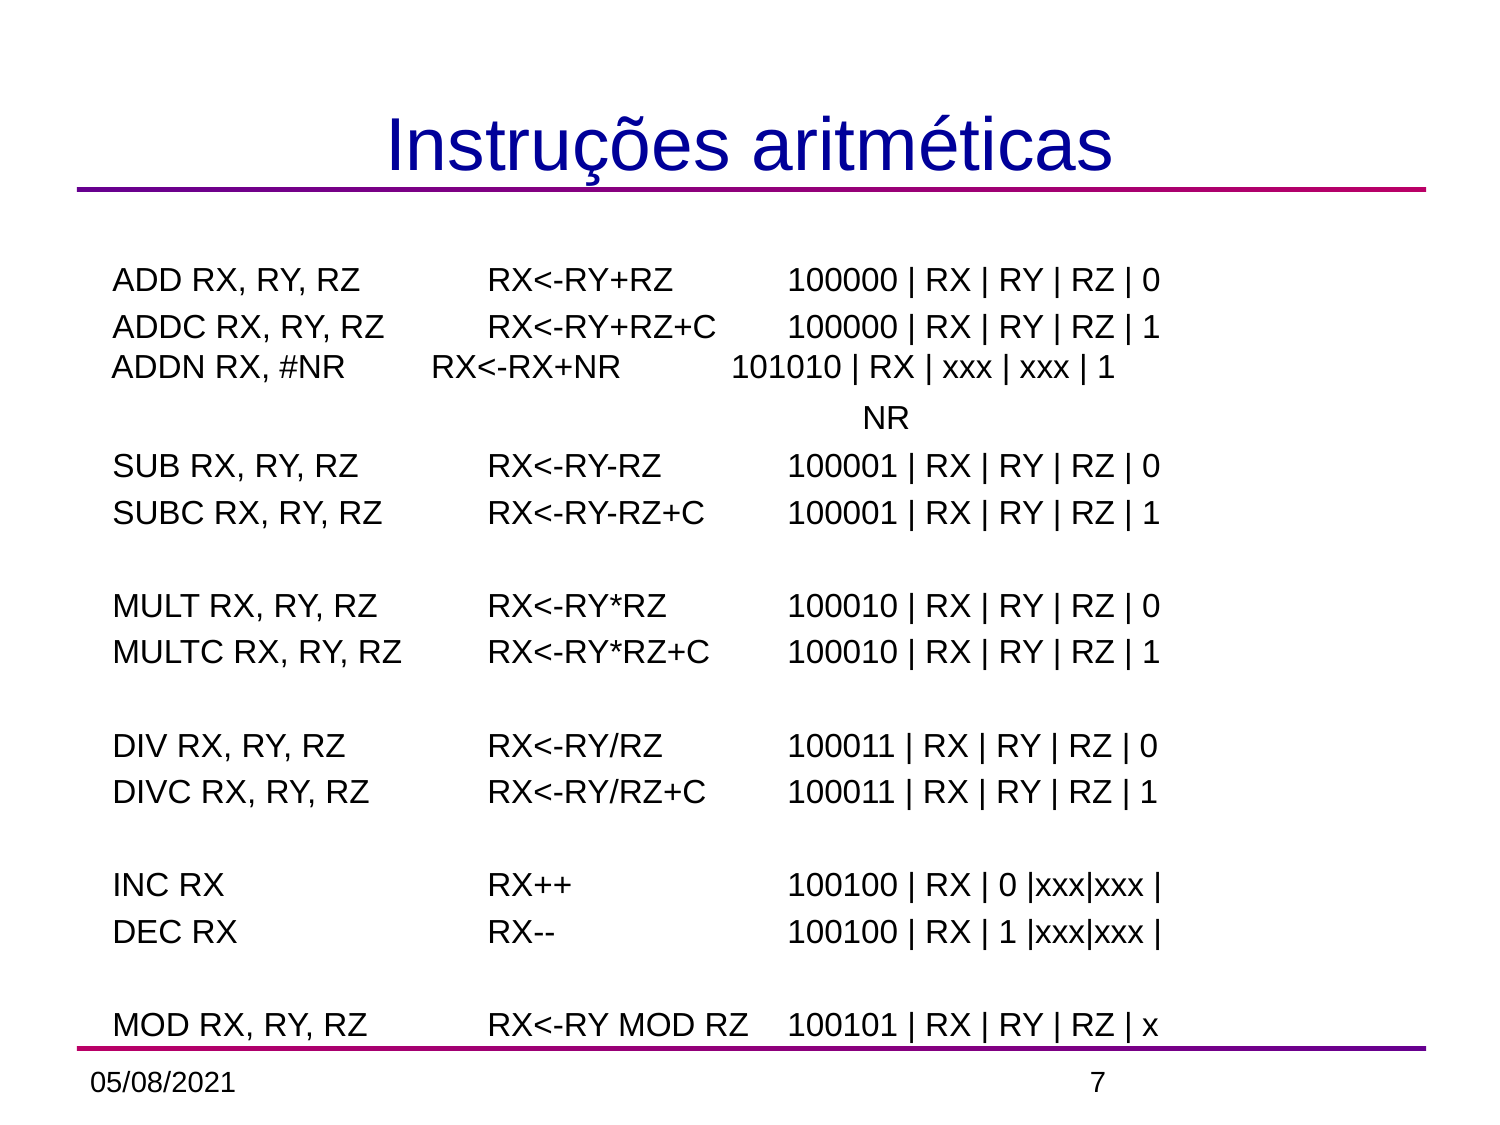

Instruções aritméticas
	ADD RX, RY, RZ		RX<-RY+RZ	 	100000 | RX | RY | RZ | 0
	ADDC RX, RY, RZ 		RX<-RY+RZ+C 	100000 | RX | RY | RZ | 1
 ADDN RX, #NR 		RX<-RX+NR	 	101010 | RX | xxx | xxx | 1
											NR
	SUB RX, RY, RZ		RX<-RY-RZ	 	100001 | RX | RY | RZ | 0
	SUBC RX, RY, RZ 		RX<-RY-RZ+C	 	100001 | RX | RY | RZ | 1
	MULT RX, RY, RZ 		RX<-RY*RZ	 	100010 | RX | RY | RZ | 0
	MULTC RX, RY, RZ 	RX<-RY*RZ+C 	100010 | RX | RY | RZ | 1
	DIV RX, RY, RZ 		RX<-RY/RZ		100011 | RX | RY | RZ | 0
	DIVC RX, RY, RZ 		RX<-RY/RZ+C	 	100011 | RX | RY | RZ | 1
	INC RX				RX++			100100 | RX | 0 |xxx|xxx |
	DEC RX				RX--				100100 | RX | 1 |xxx|xxx |
	MOD RX, RY, RZ		RX<-RY MOD RZ	100101 | RX | RY | RZ | x
05/08/2021